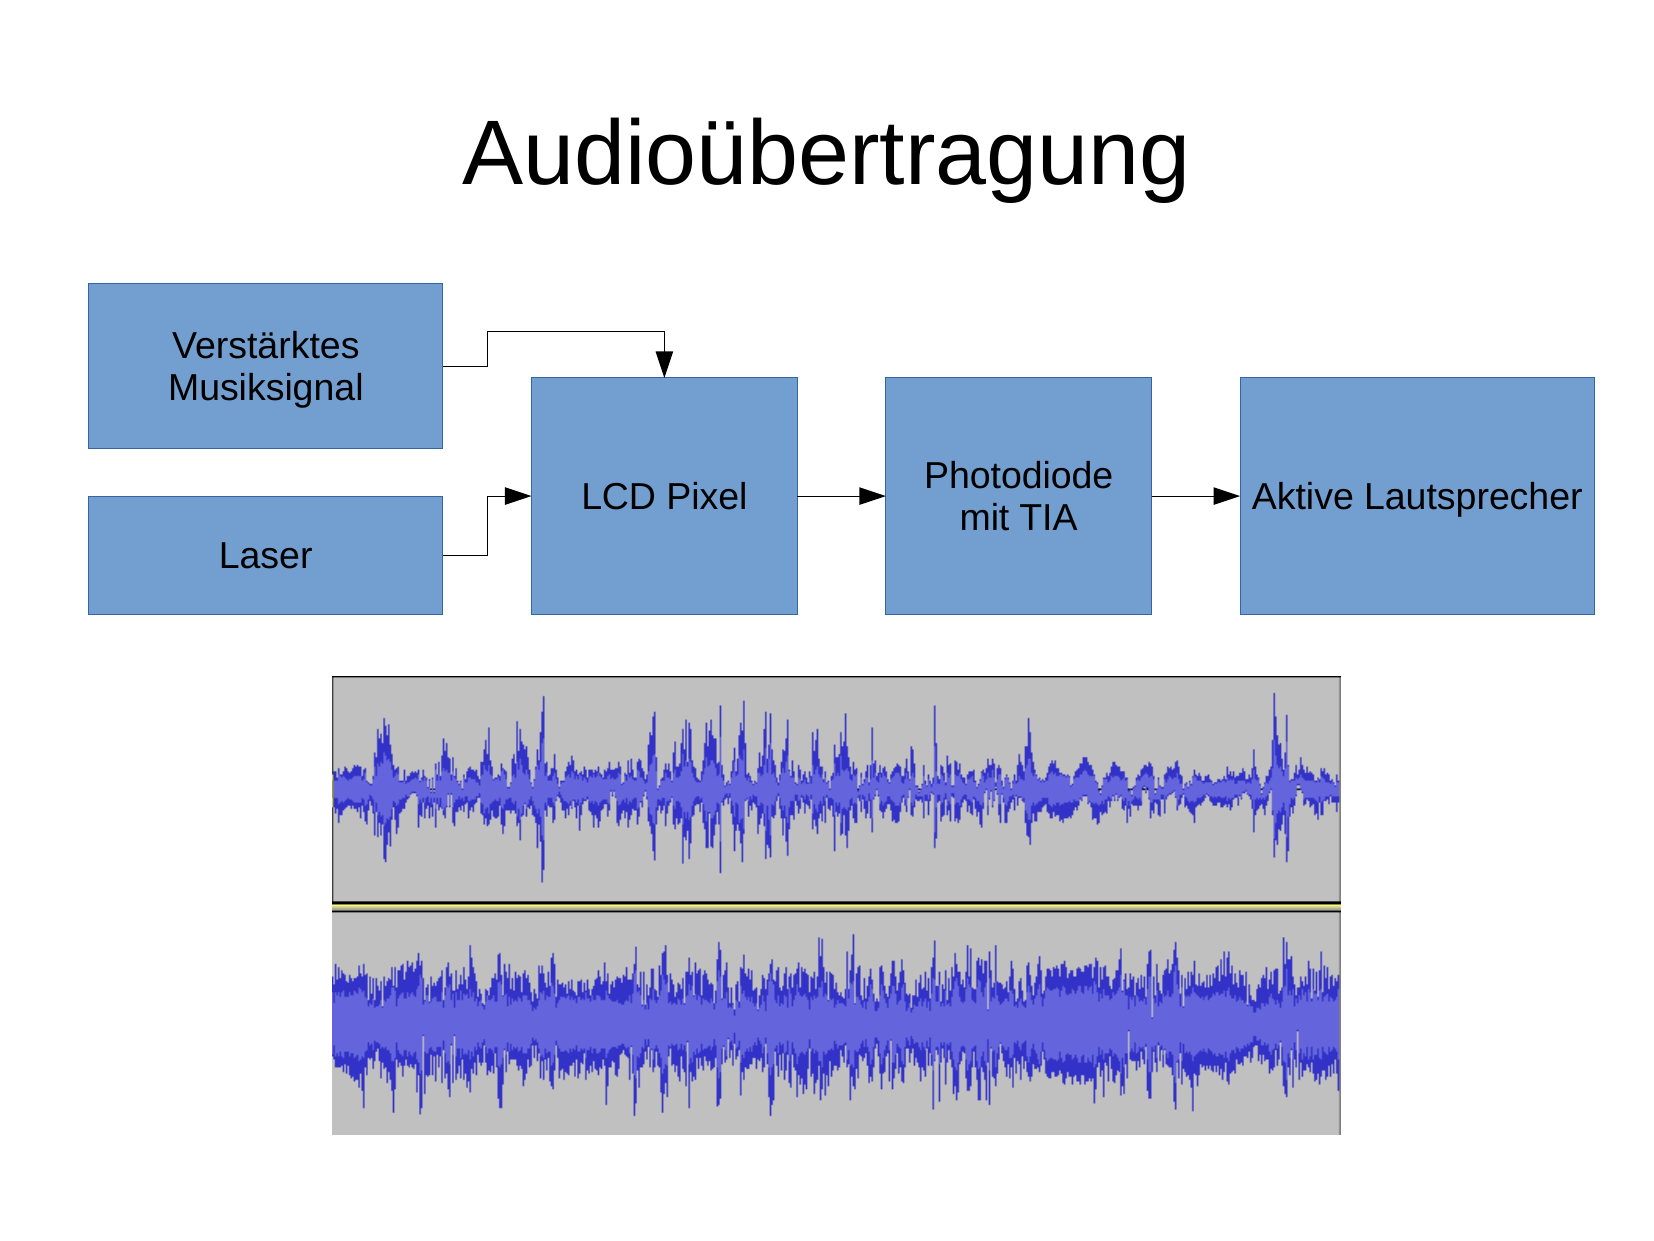

# Audioübertragung
Verstärktes
Musiksignal
LCD Pixel
Photodiode
mit TIA
Aktive Lautsprecher
Laser